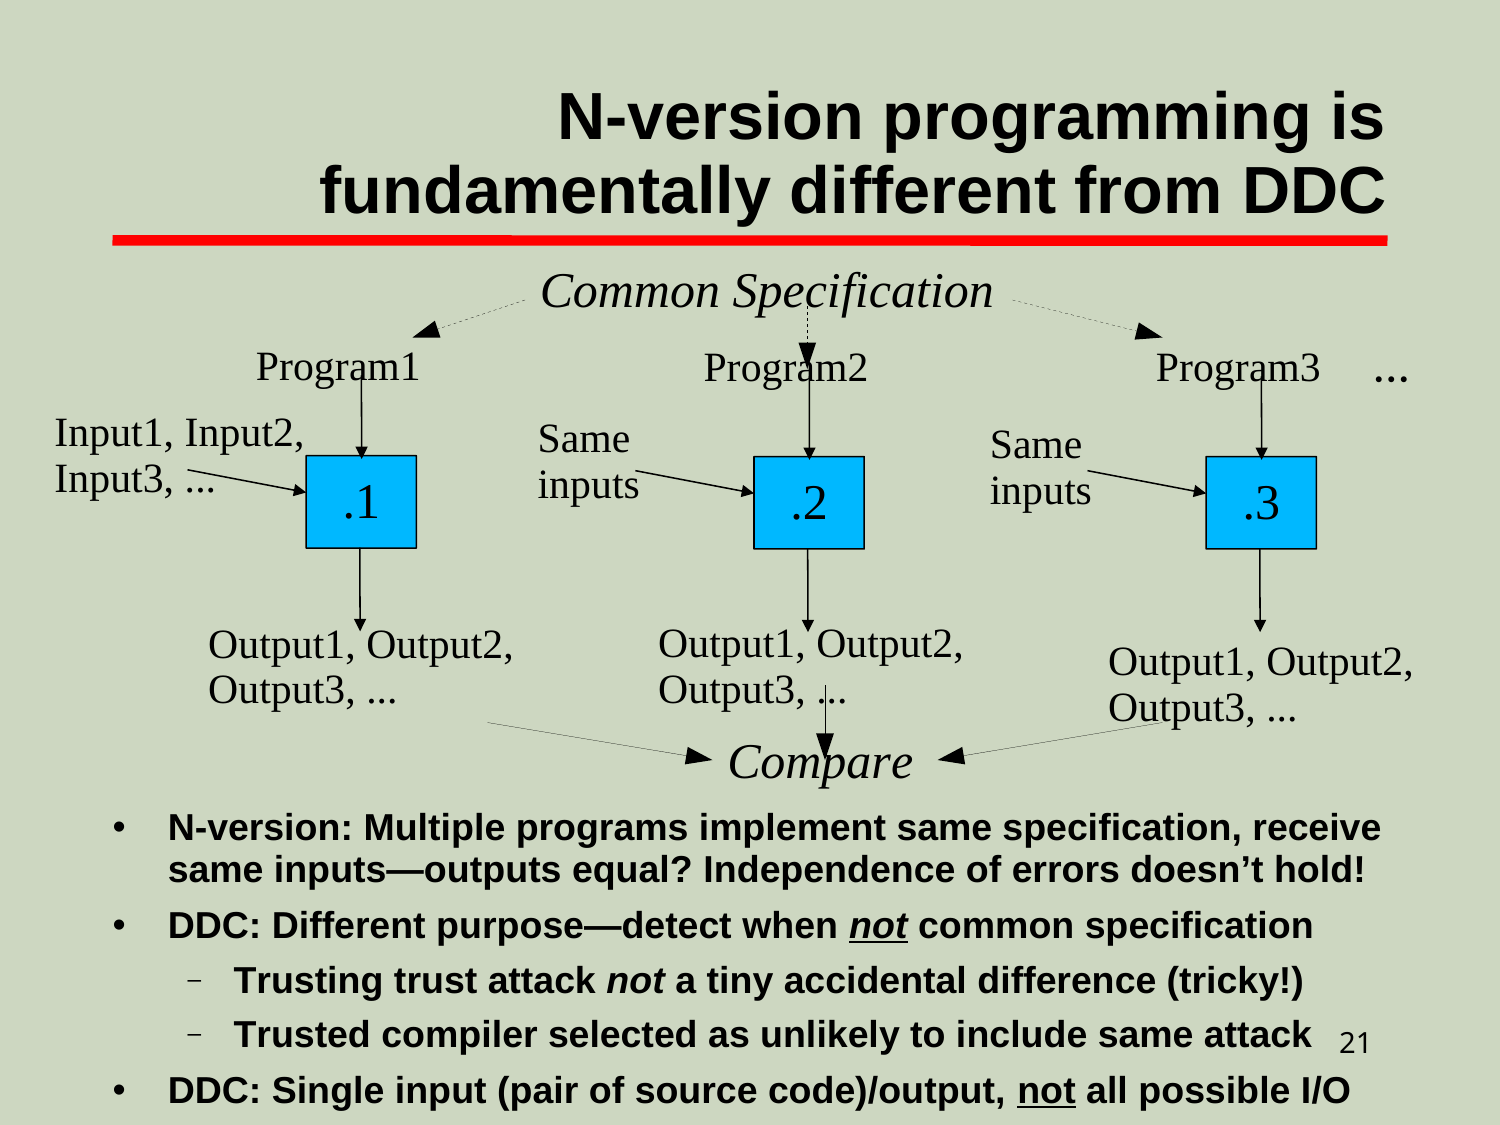

# N-version programming is fundamentally different from DDC
Common Specification
Program1
Program2
Program3
...
Input1, Input2,
Input3, ...
Same
inputs
Same
inputs
.1
.2
.3
Output1, Output2,
Output3, ...
Output1, Output2,
Output3, ...
Output1, Output2,
Output3, ...
Compare
N-version: Multiple programs implement same specification, receive same inputs—outputs equal? Independence of errors doesn’t hold!
DDC: Different purpose—detect when not common specification
Trusting trust attack not a tiny accidental difference (tricky!)
Trusted compiler selected as unlikely to include same attack
DDC: Single input (pair of source code)/output, not all possible I/O